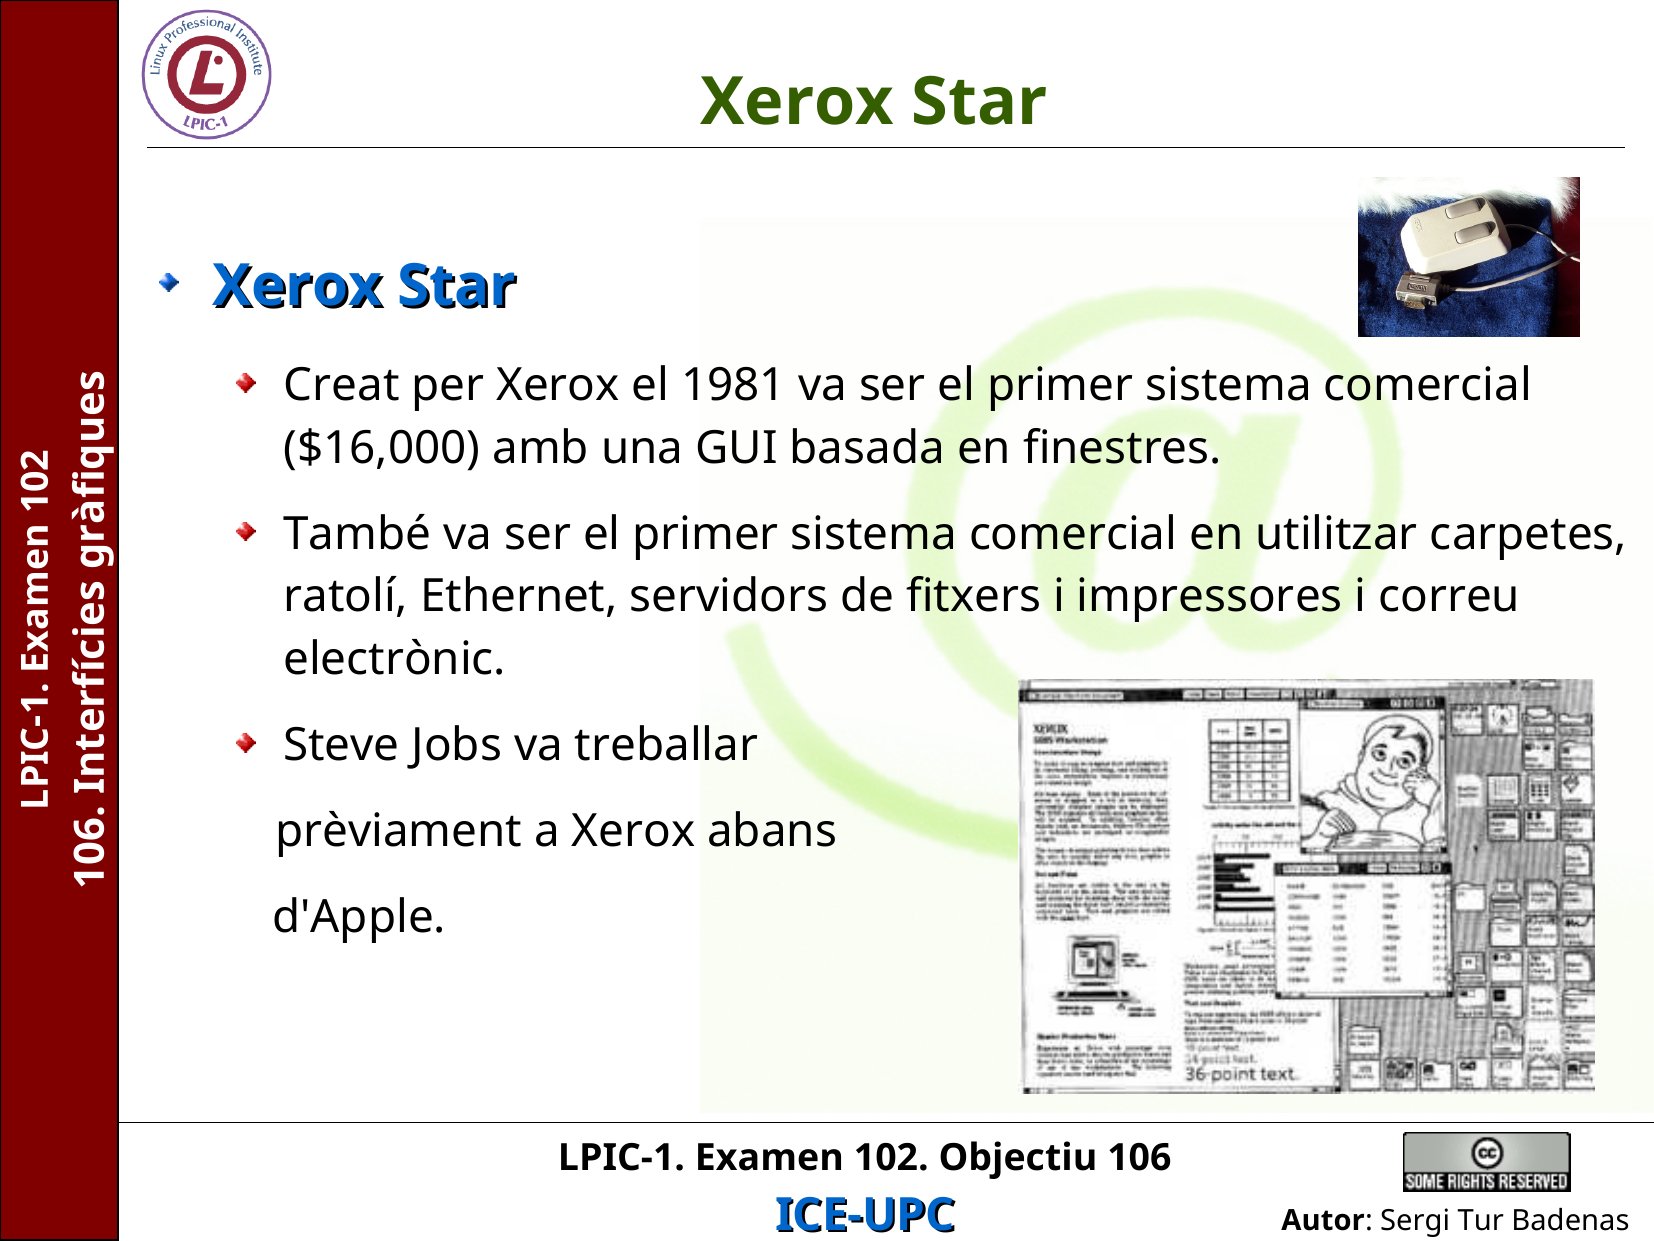

# Xerox Star
Xerox Star
Creat per Xerox el 1981 va ser el primer sistema comercial ($16,000) amb una GUI basada en finestres.
També va ser el primer sistema comercial en utilitzar carpetes, ratolí, Ethernet, servidors de fitxers i impressores i correu electrònic.
Steve Jobs va treballar
 prèviament a Xerox abans
 d'Apple.